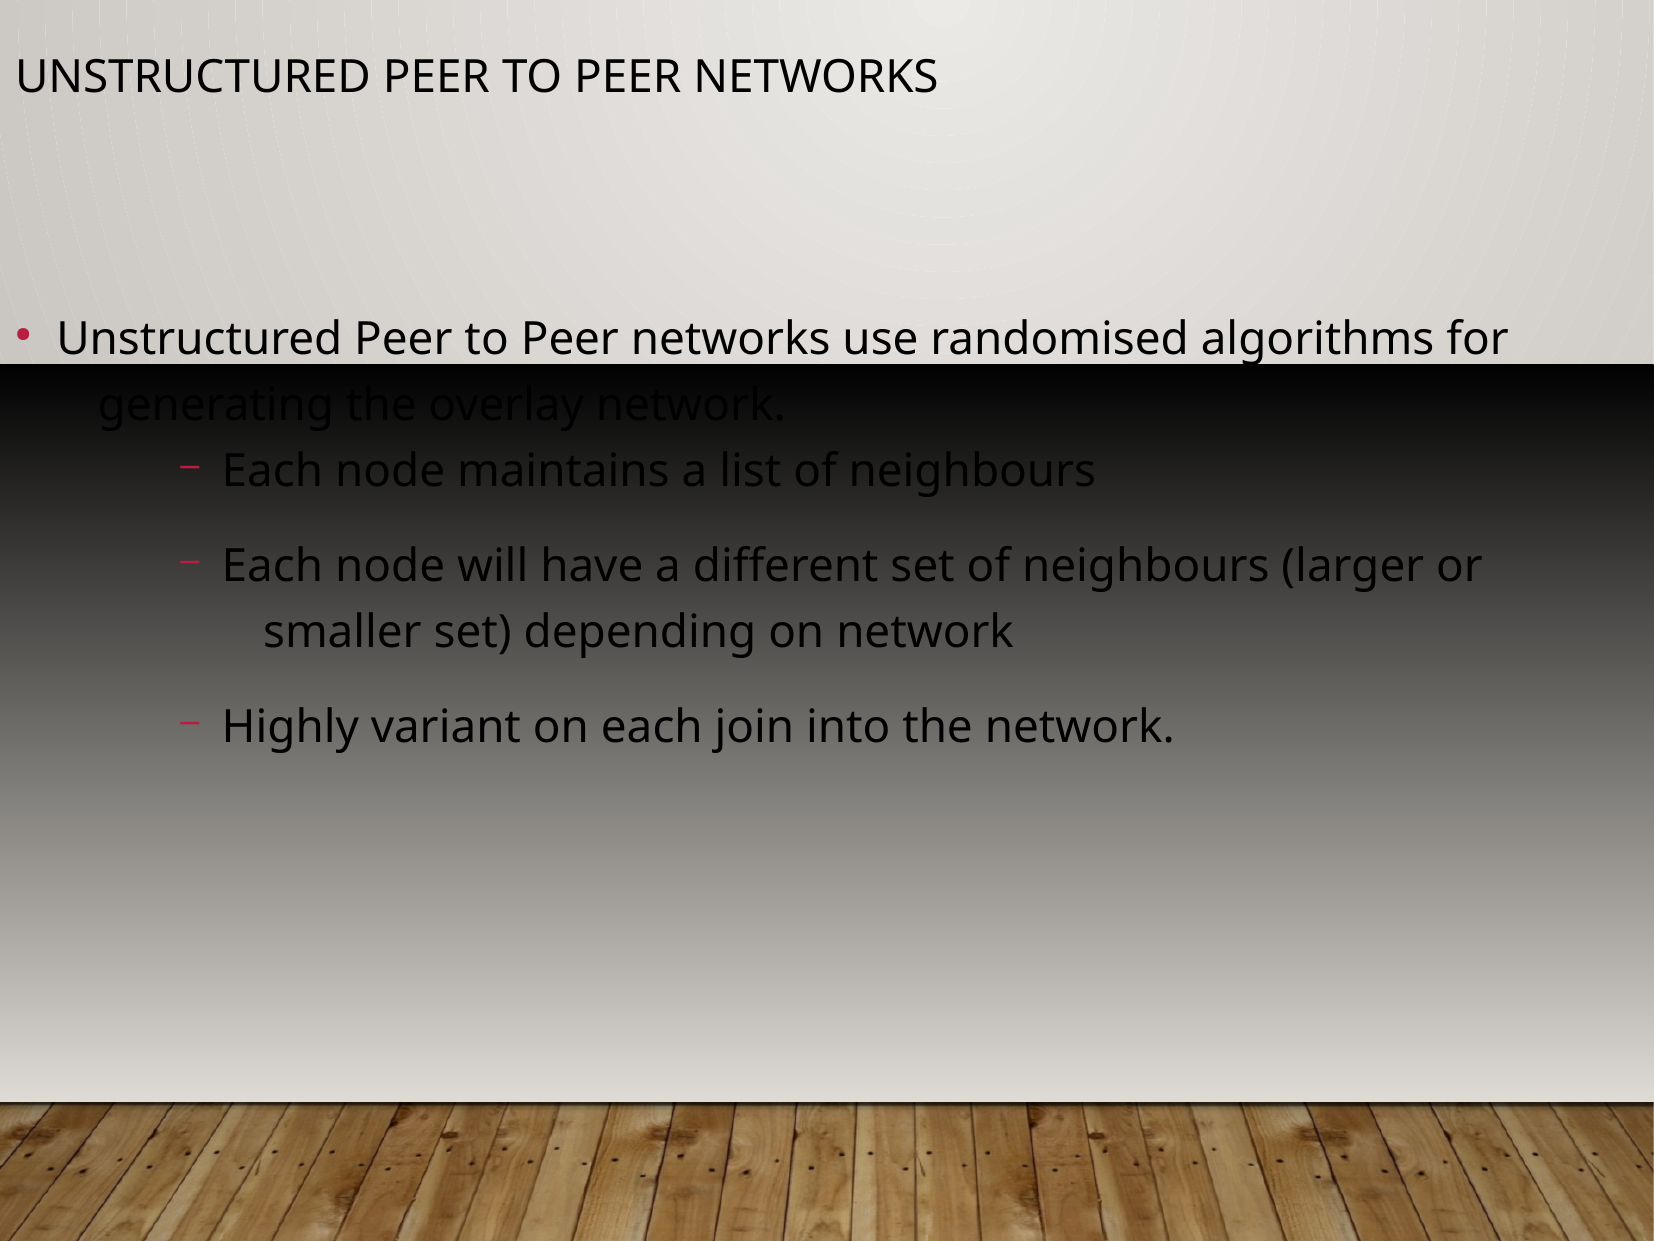

# Unstructured Peer to Peer networks
Unstructured Peer to Peer networks use randomised algorithms for generating the overlay network.
Each node maintains a list of neighbours
Each node will have a different set of neighbours (larger or smaller set) depending on network
Highly variant on each join into the network.